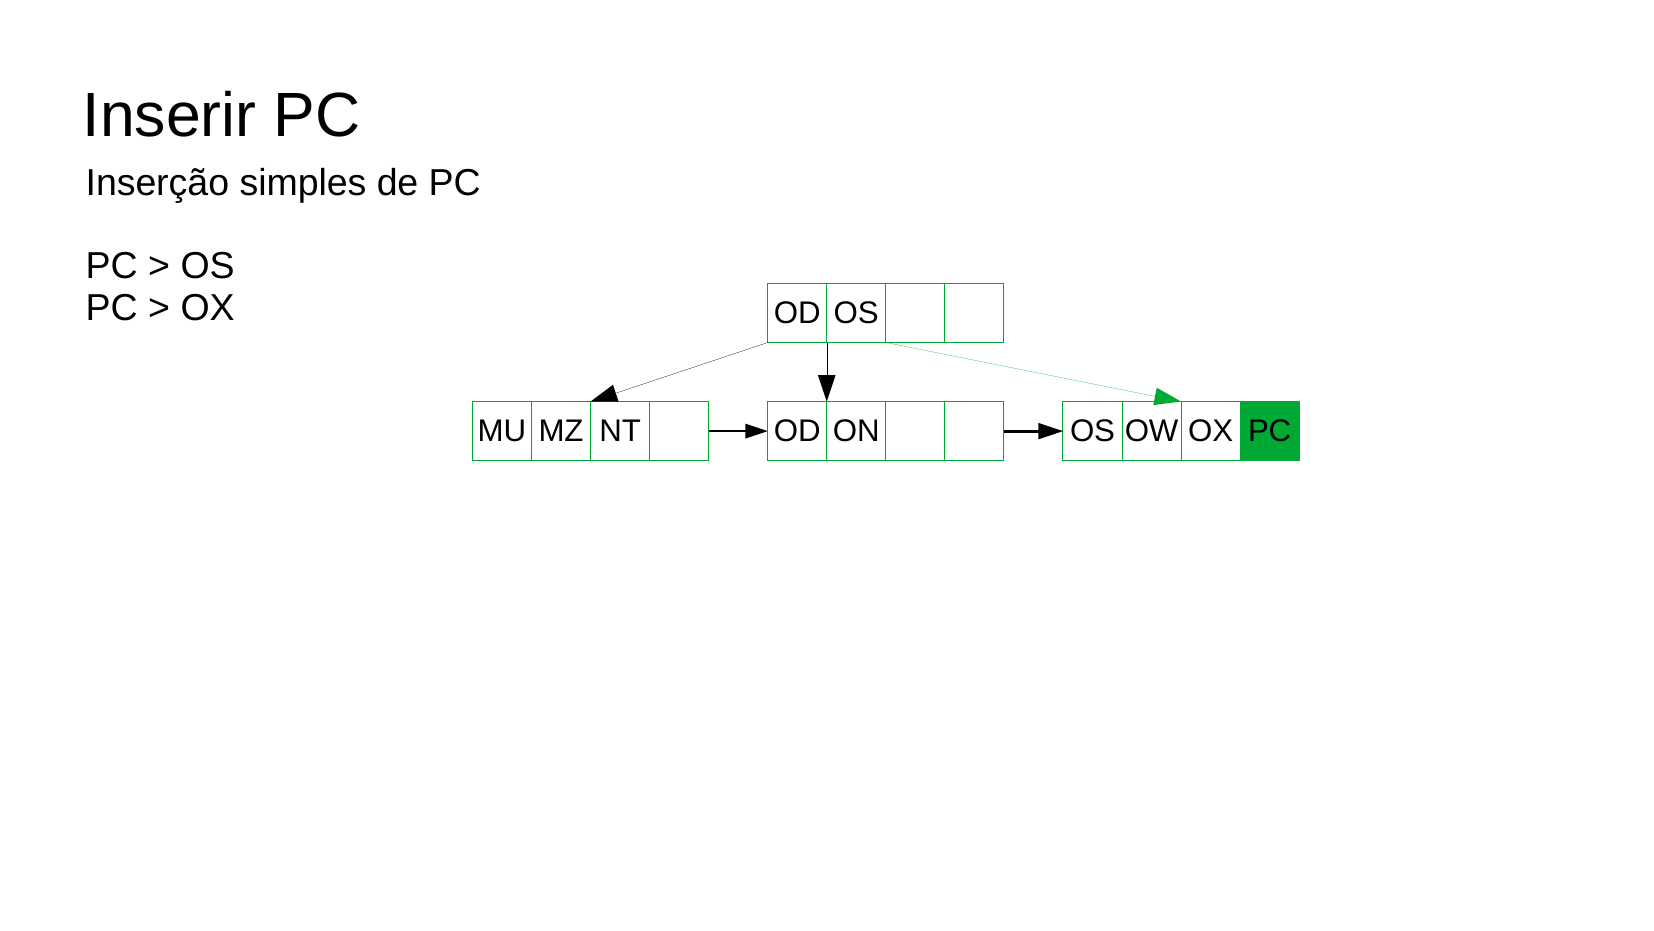

# Inserir PC
Inserção simples de PC
PC > OS
PC > OX
OD
OS
MU
MZ
NT
OD
ON
OS
OW
OX
PC